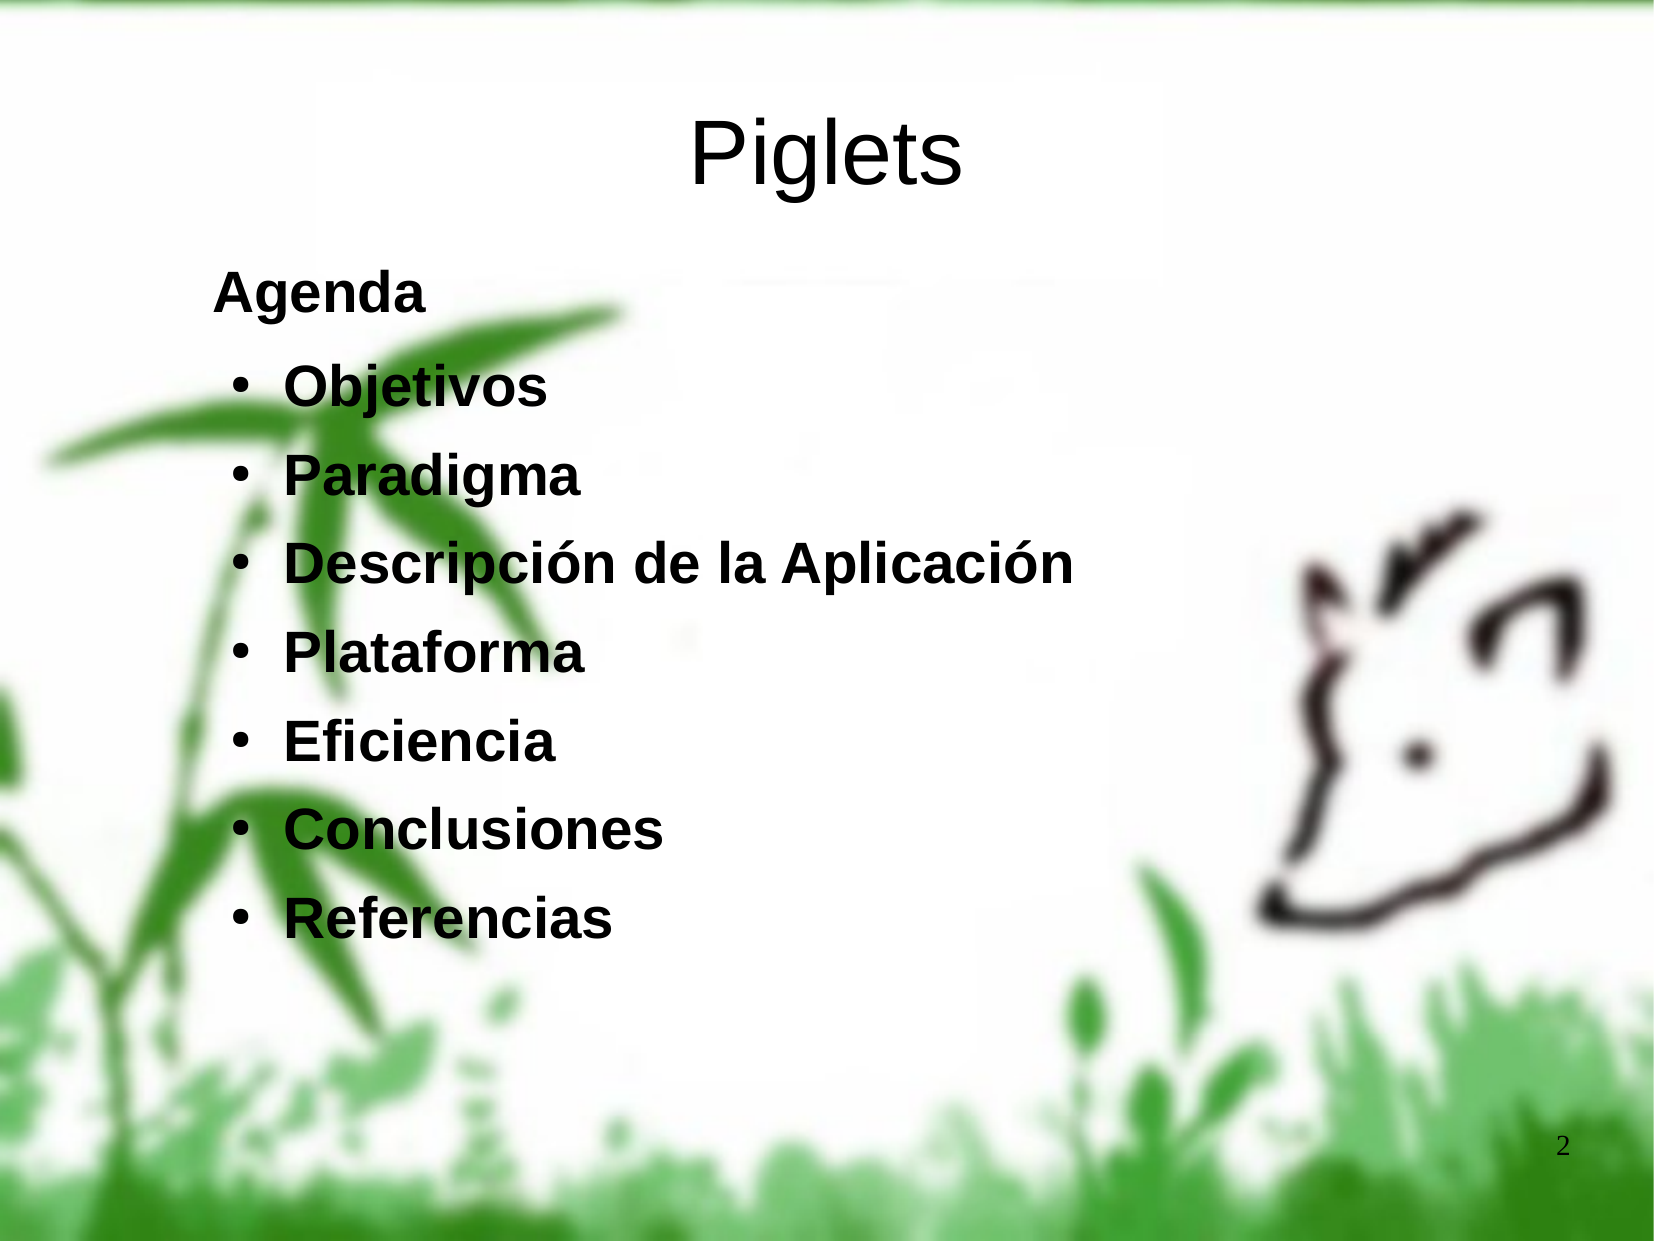

# Piglets
Agenda
Objetivos
Paradigma
Descripción de la Aplicación
Plataforma
Eficiencia
Conclusiones
Referencias
2